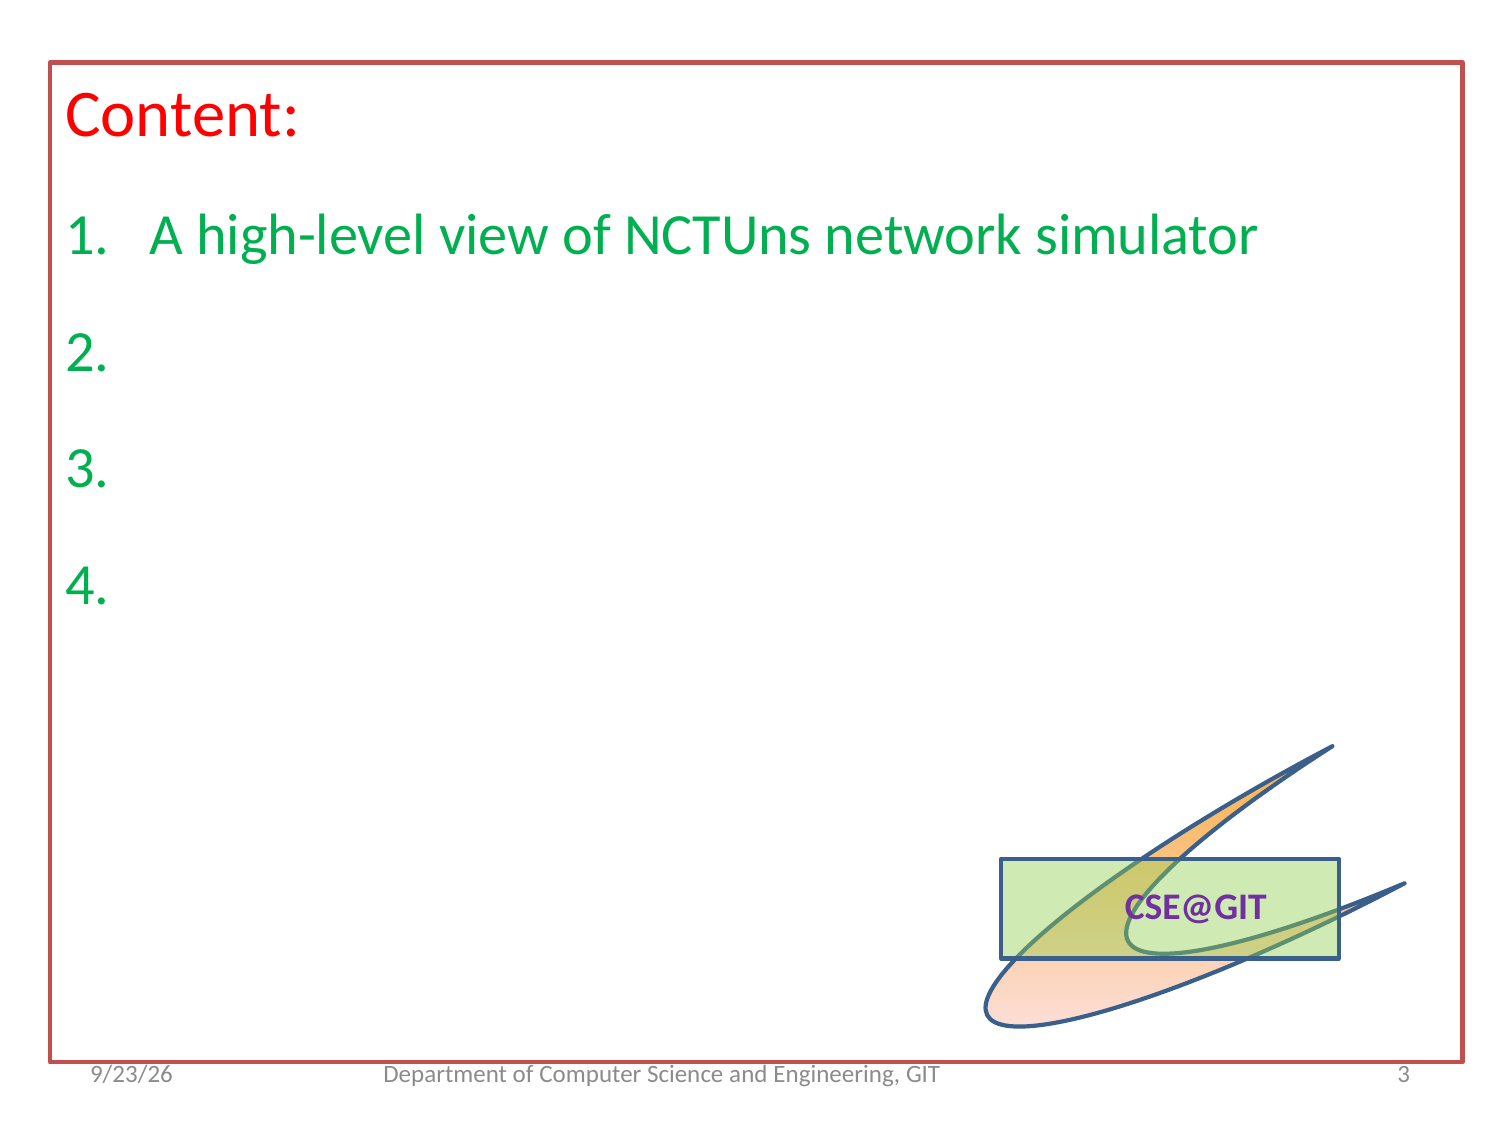

# Content:
A high-level view of NCTUns network simulator
 CSE@GIT
Department of Computer Science and Engineering, GIT